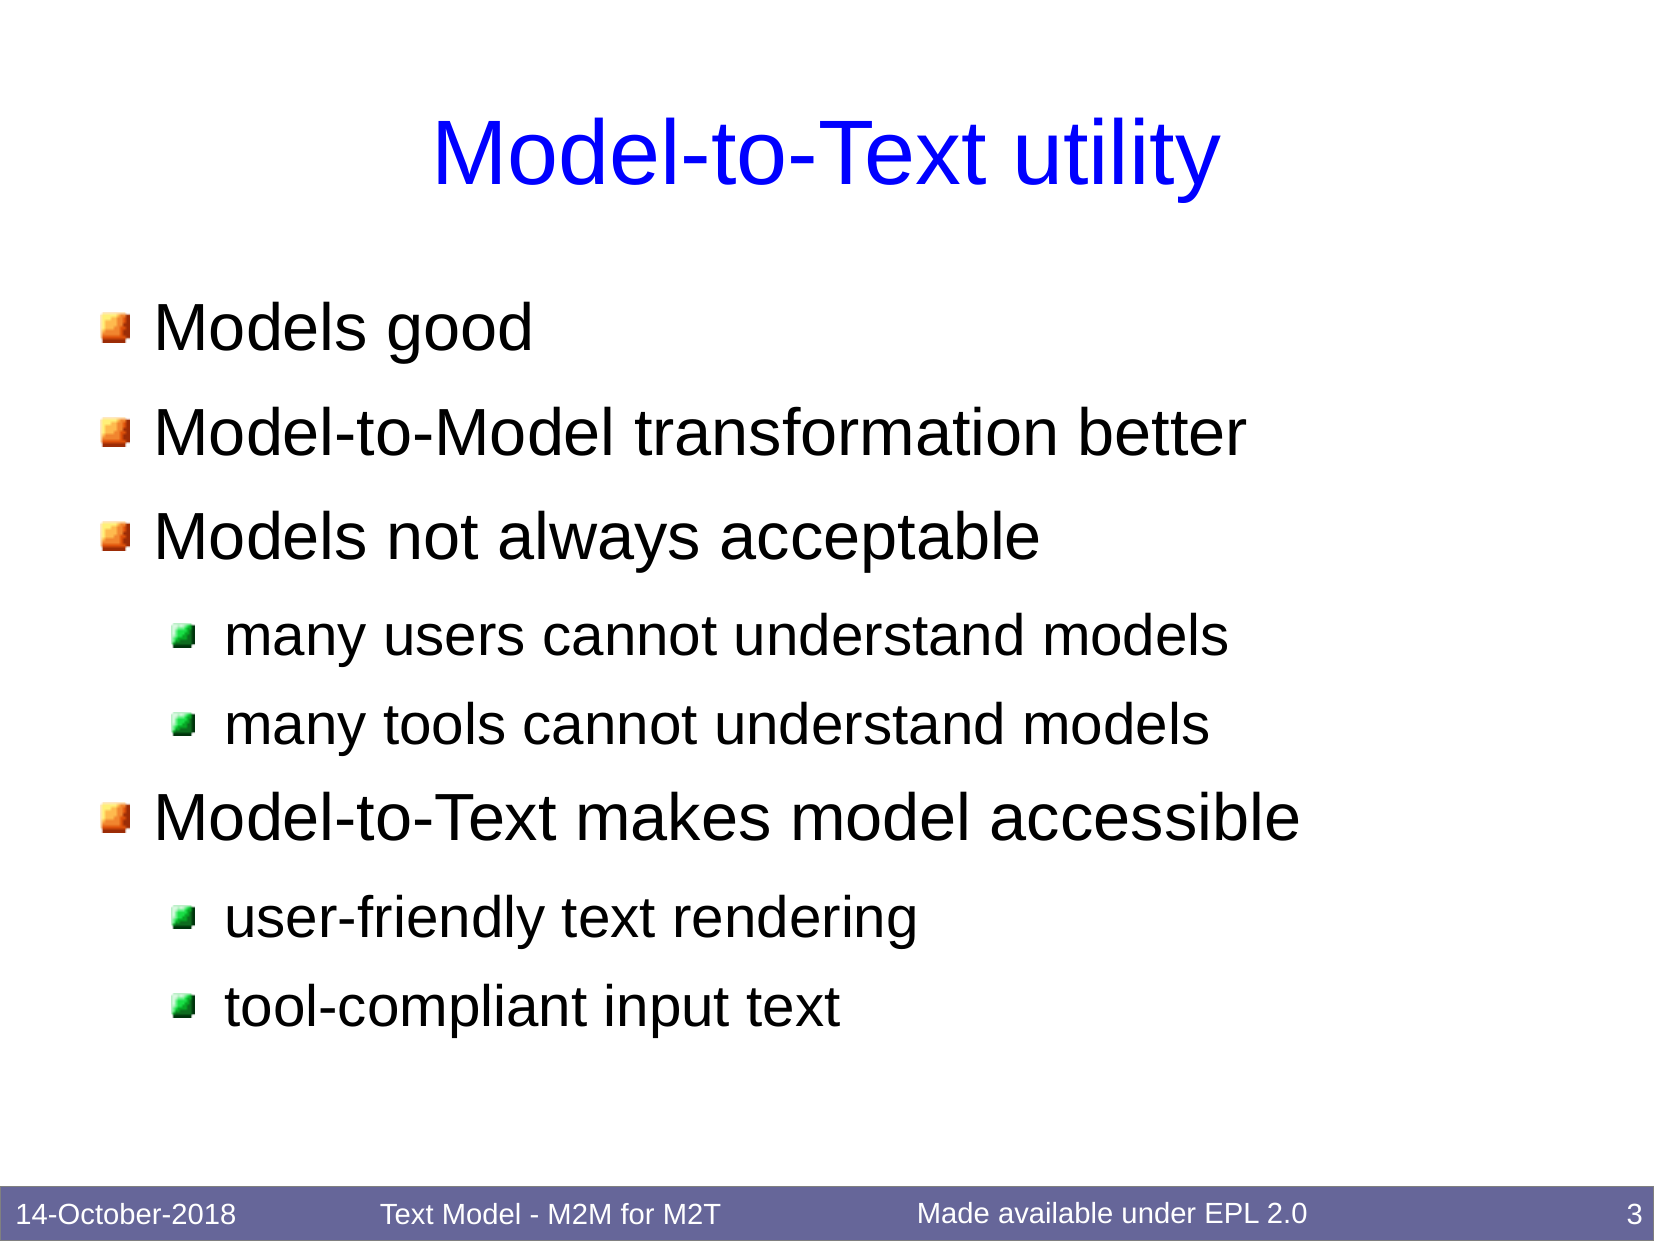

# Model-to-Text utility
Models good
Model-to-Model transformation better
Models not always acceptable
many users cannot understand models
many tools cannot understand models
Model-to-Text makes model accessible
user-friendly text rendering
tool-compliant input text
14-October-2018
Text Model - M2M for M2T
3